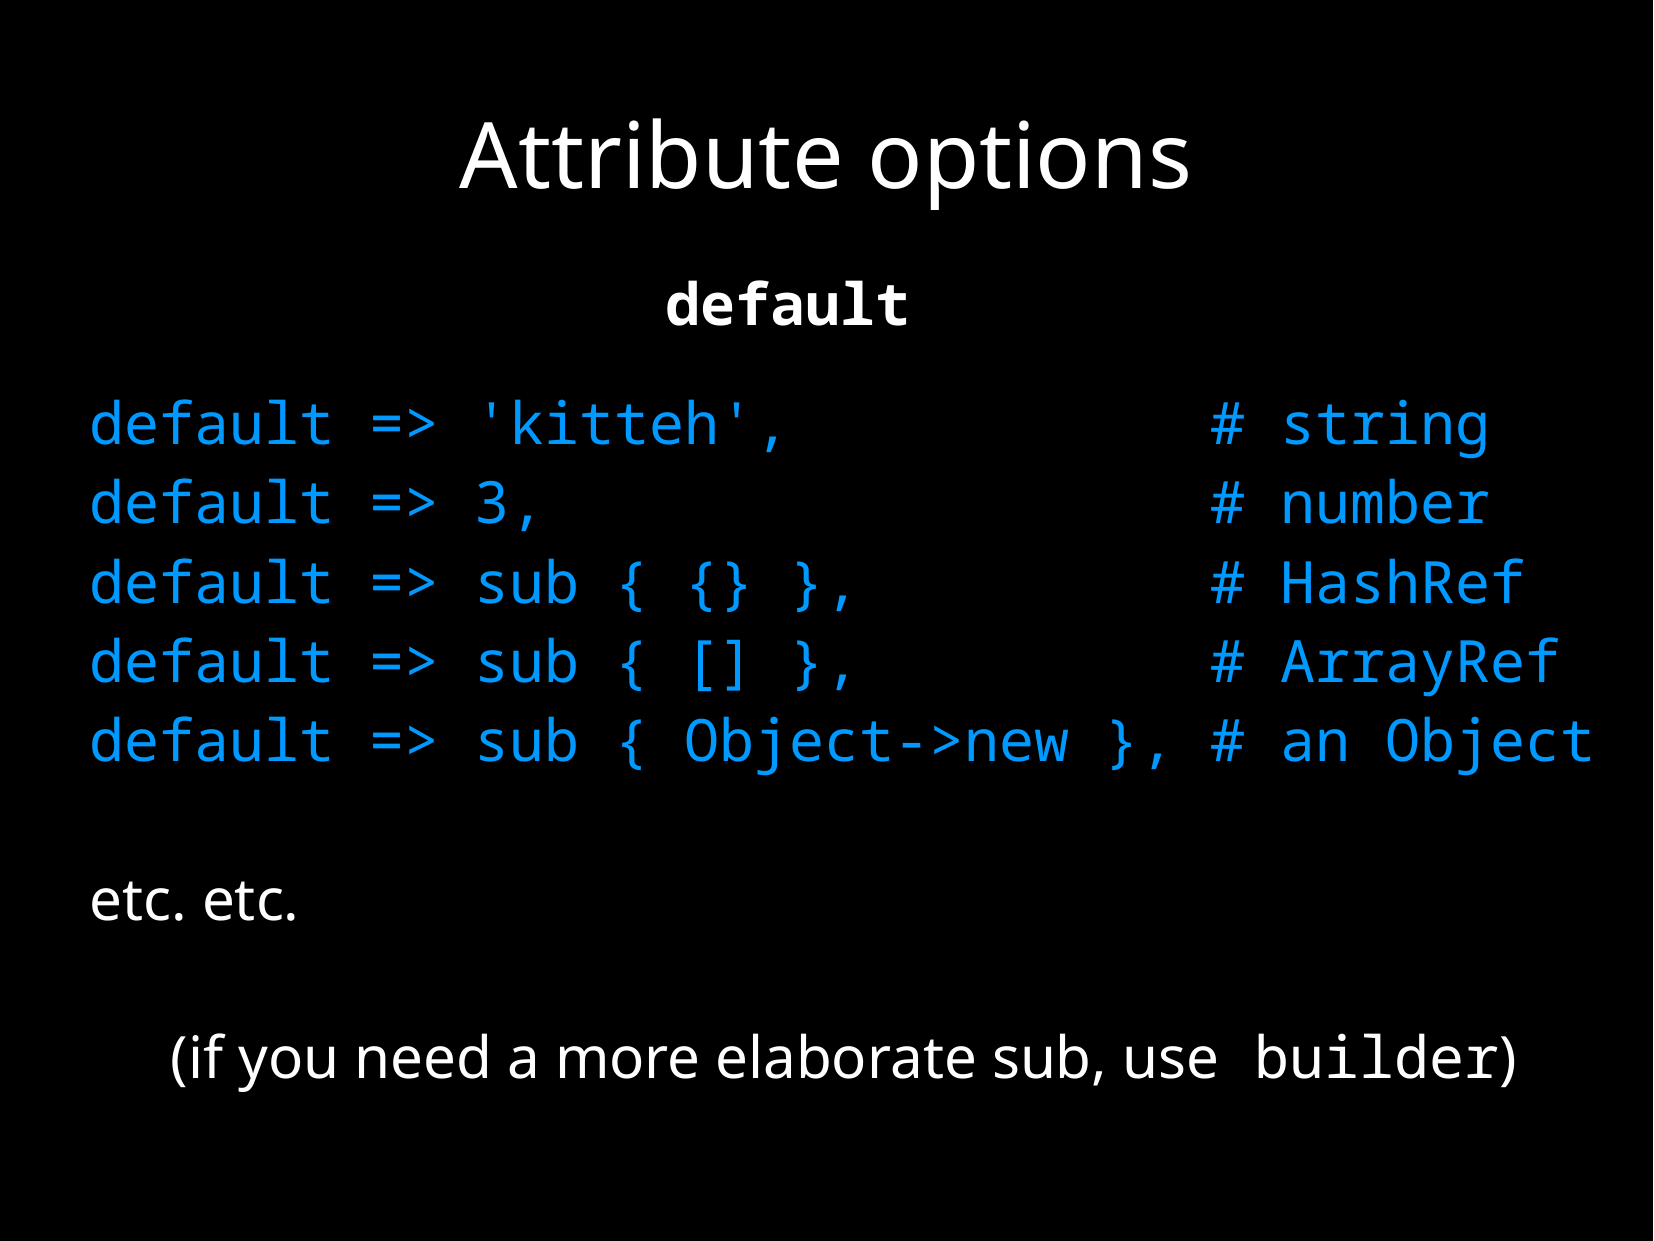

# Attribute options
default
default => 'kitteh', # string
default => 3, # number
default => sub { {} }, # HashRef
default => sub { [] }, # ArrayRef
default => sub { Object->new }, # an Object
etc. etc.
(if you need a more elaborate sub, use builder)